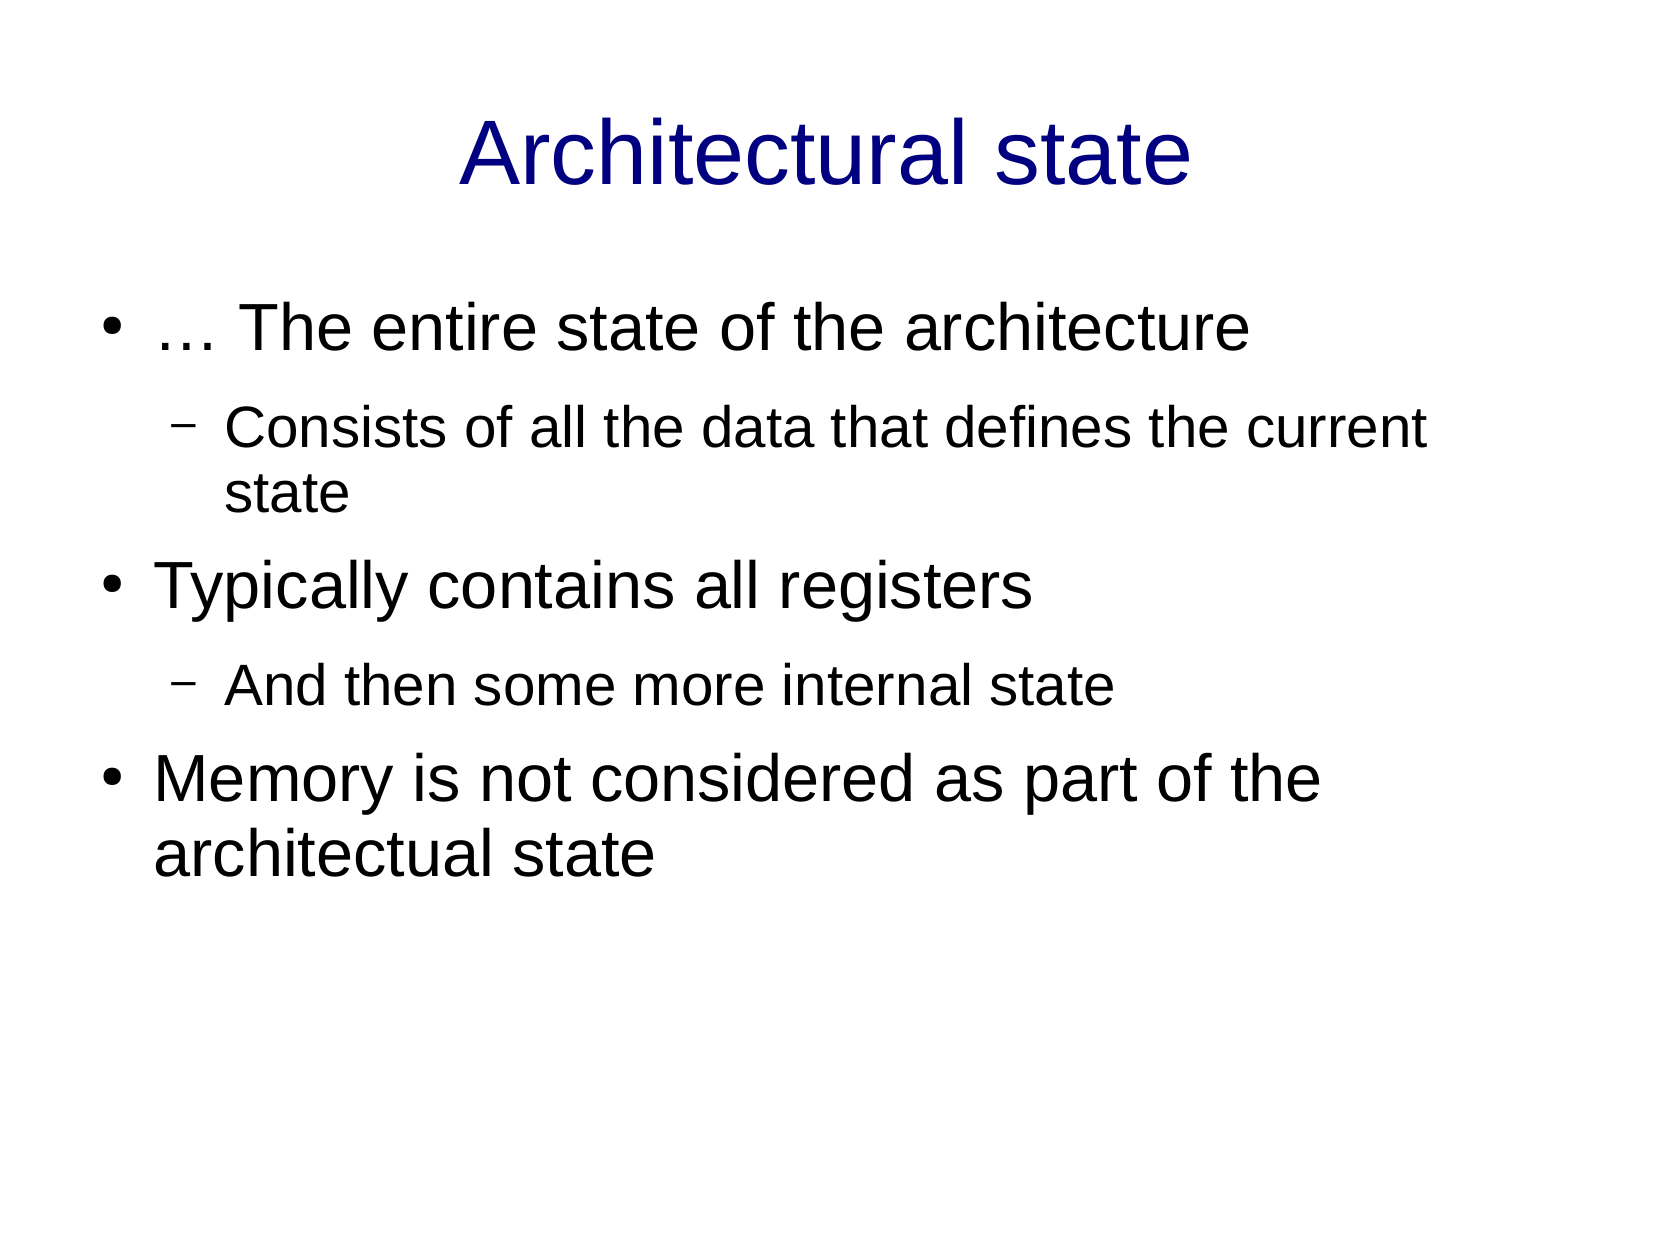

# Architectural state
… The entire state of the architecture
Consists of all the data that defines the current state
Typically contains all registers
And then some more internal state
Memory is not considered as part of the architectual state